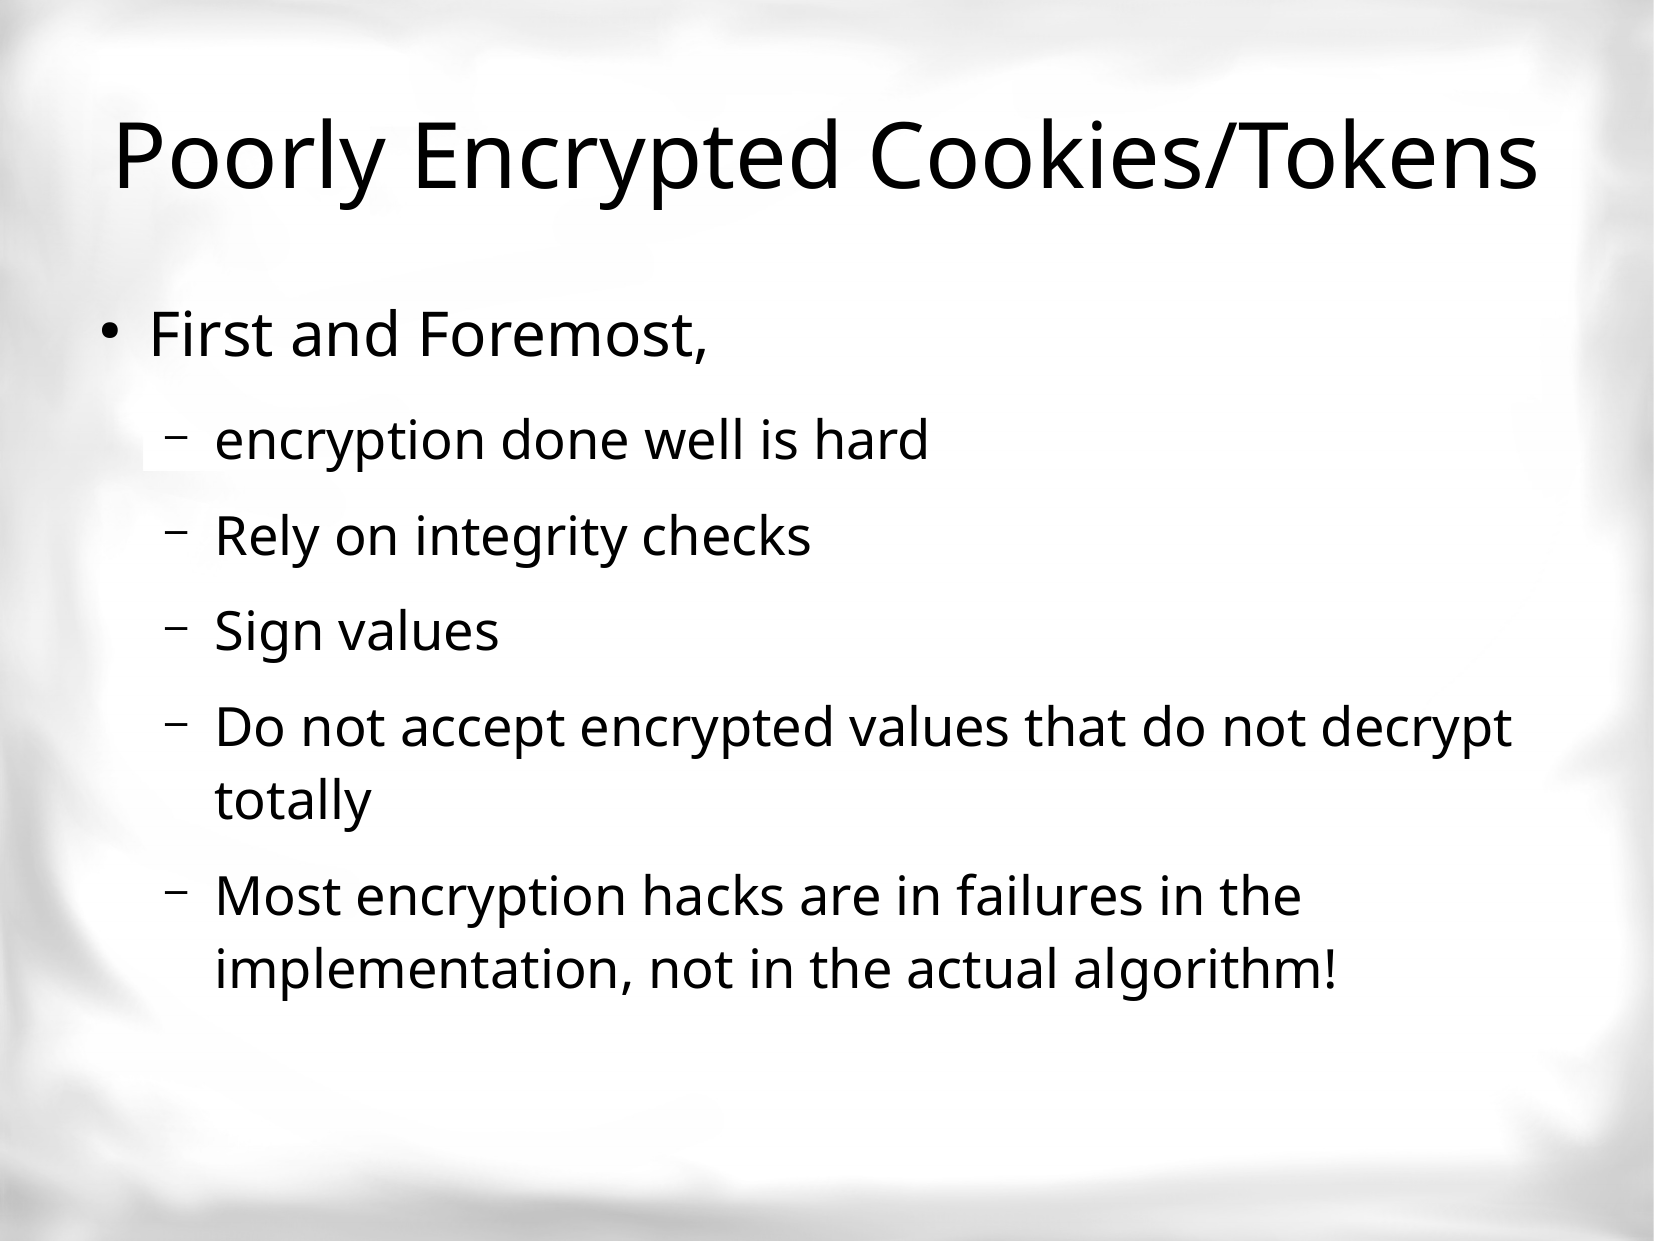

# Poorly Encrypted Cookies/Tokens
First and Foremost,
encryption done well is hard
Rely on integrity checks
Sign values
Do not accept encrypted values that do not decrypt totally
Most encryption hacks are in failures in the implementation, not in the actual algorithm!